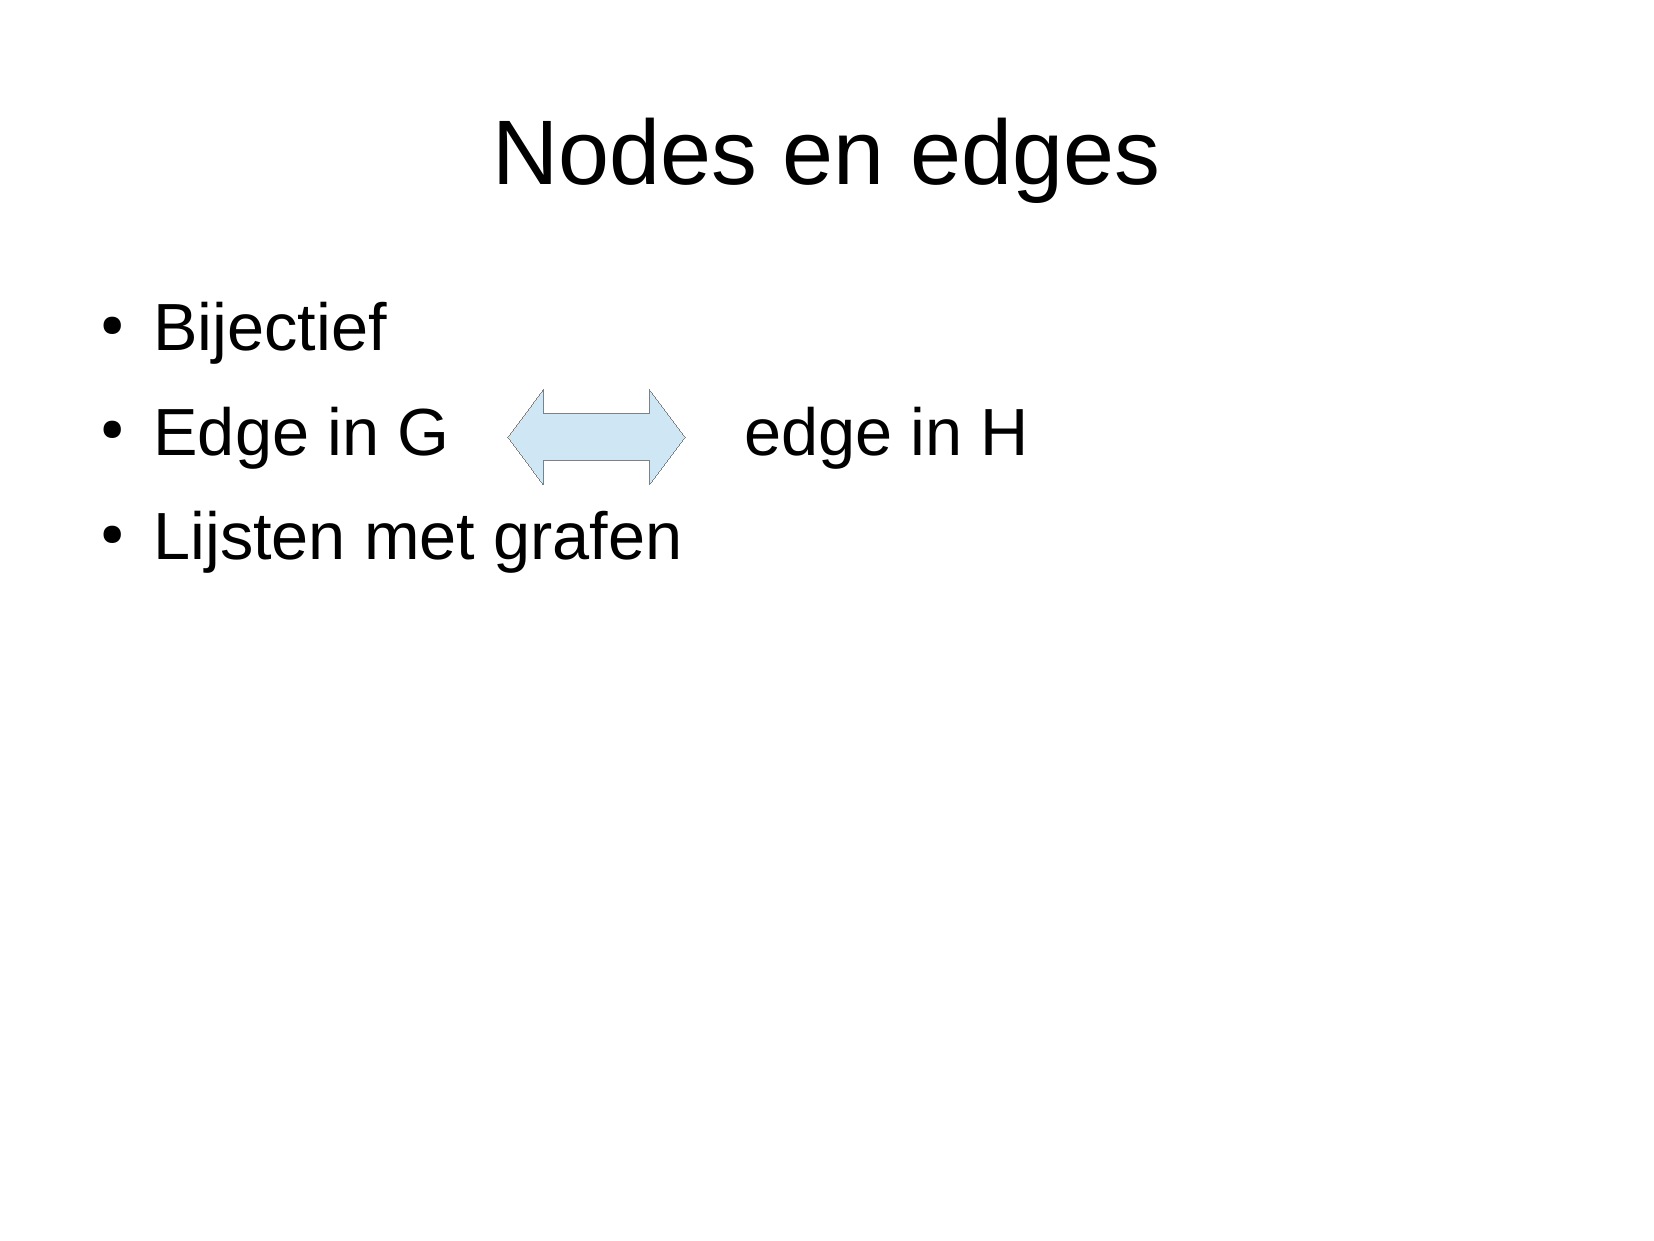

# Nodes en edges
Bijectief
Edge in G				edge in H
Lijsten met grafen